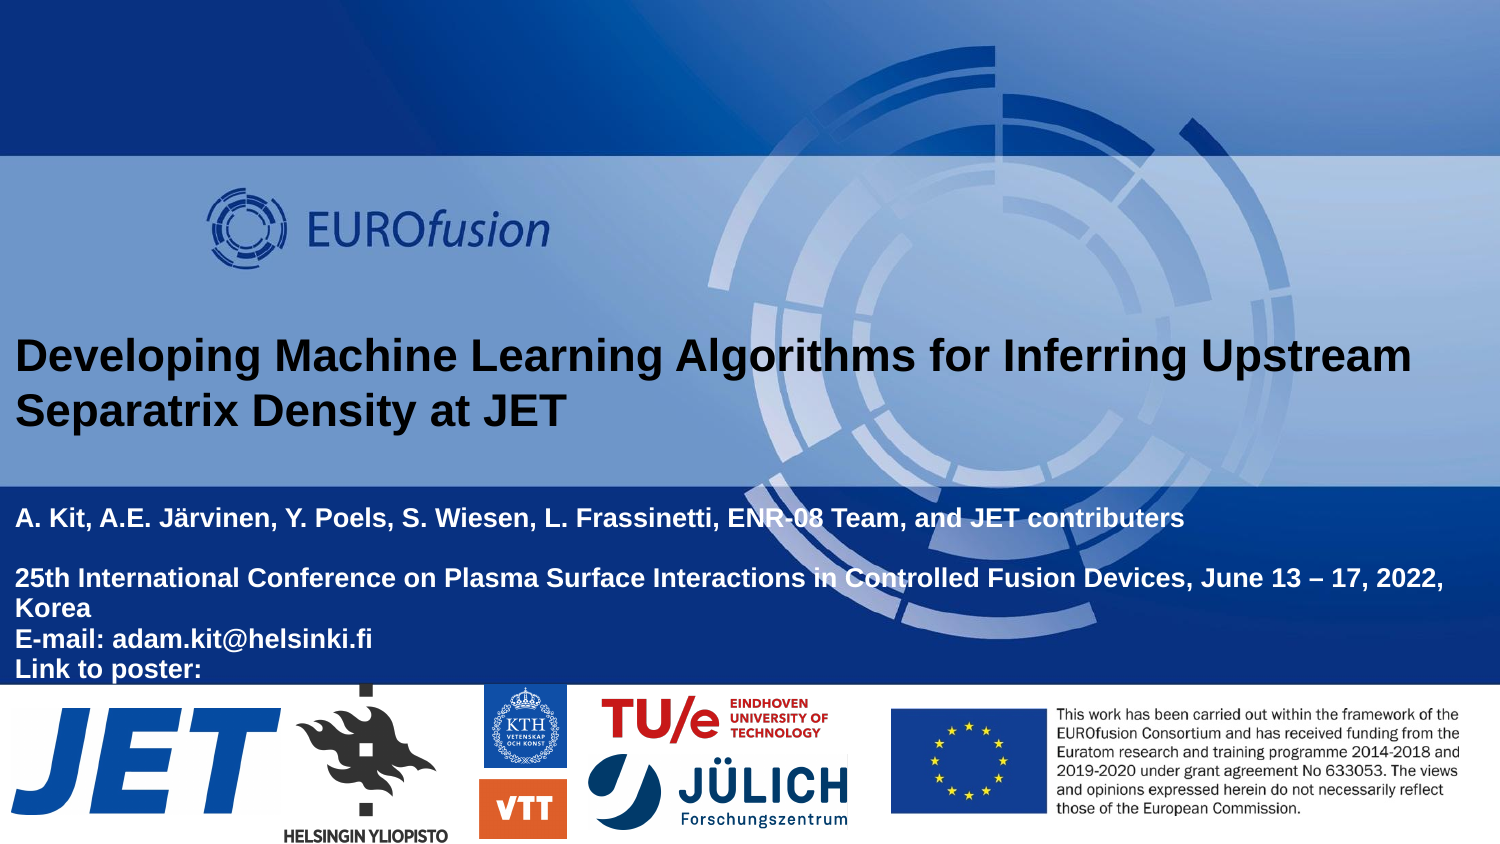

# Developing Machine Learning Algorithms for Inferring Upstream Separatrix Density at JET
A. Kit, A.E. Järvinen, Y. Poels, S. Wiesen, L. Frassinetti, ENR-08 Team, and JET contributers
25th International Conference on Plasma Surface Interactions in Controlled Fusion Devices, June 13 – 17, 2022, Korea
E-mail: adam.kit@helsinki.fi
Link to poster: